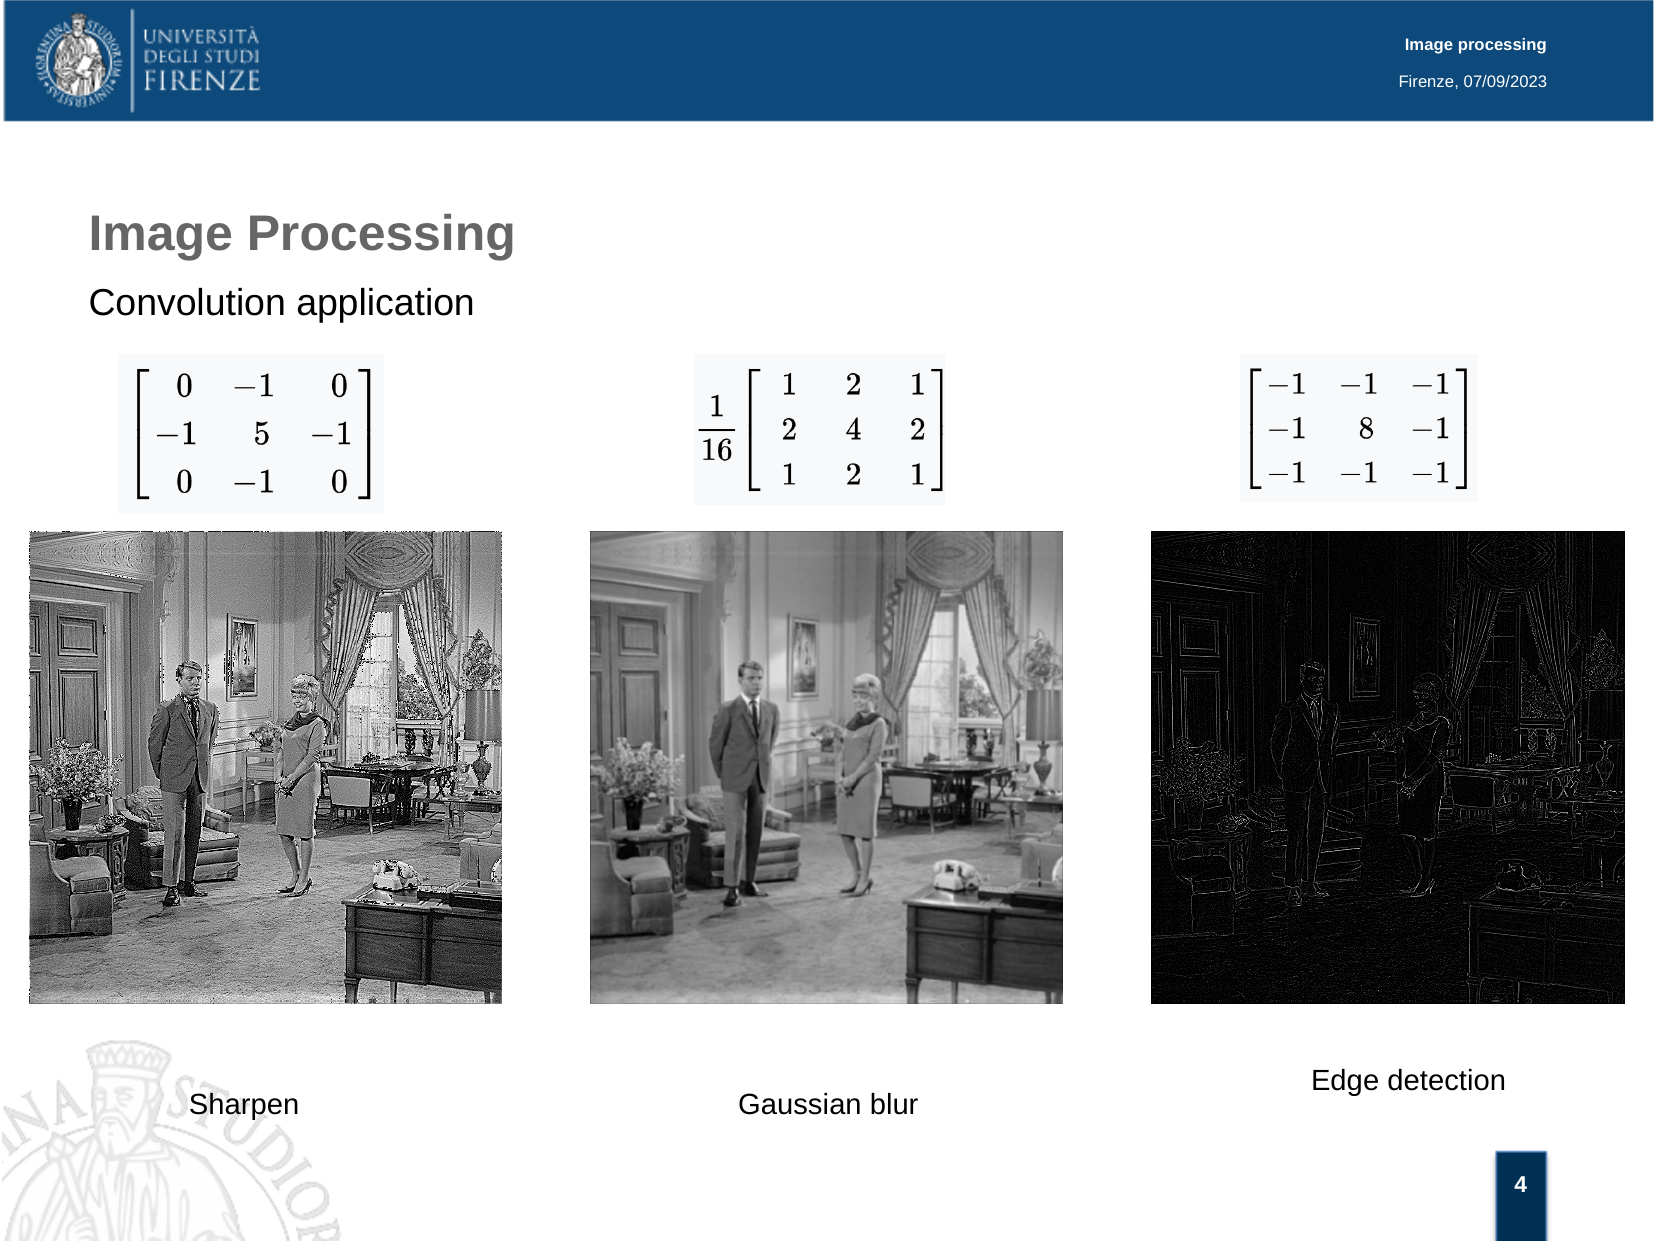

Image processing
Firenze, 07/09/2023
Image Processing
Convolution application
Edge detection
Sharpen
Gaussian blur
4